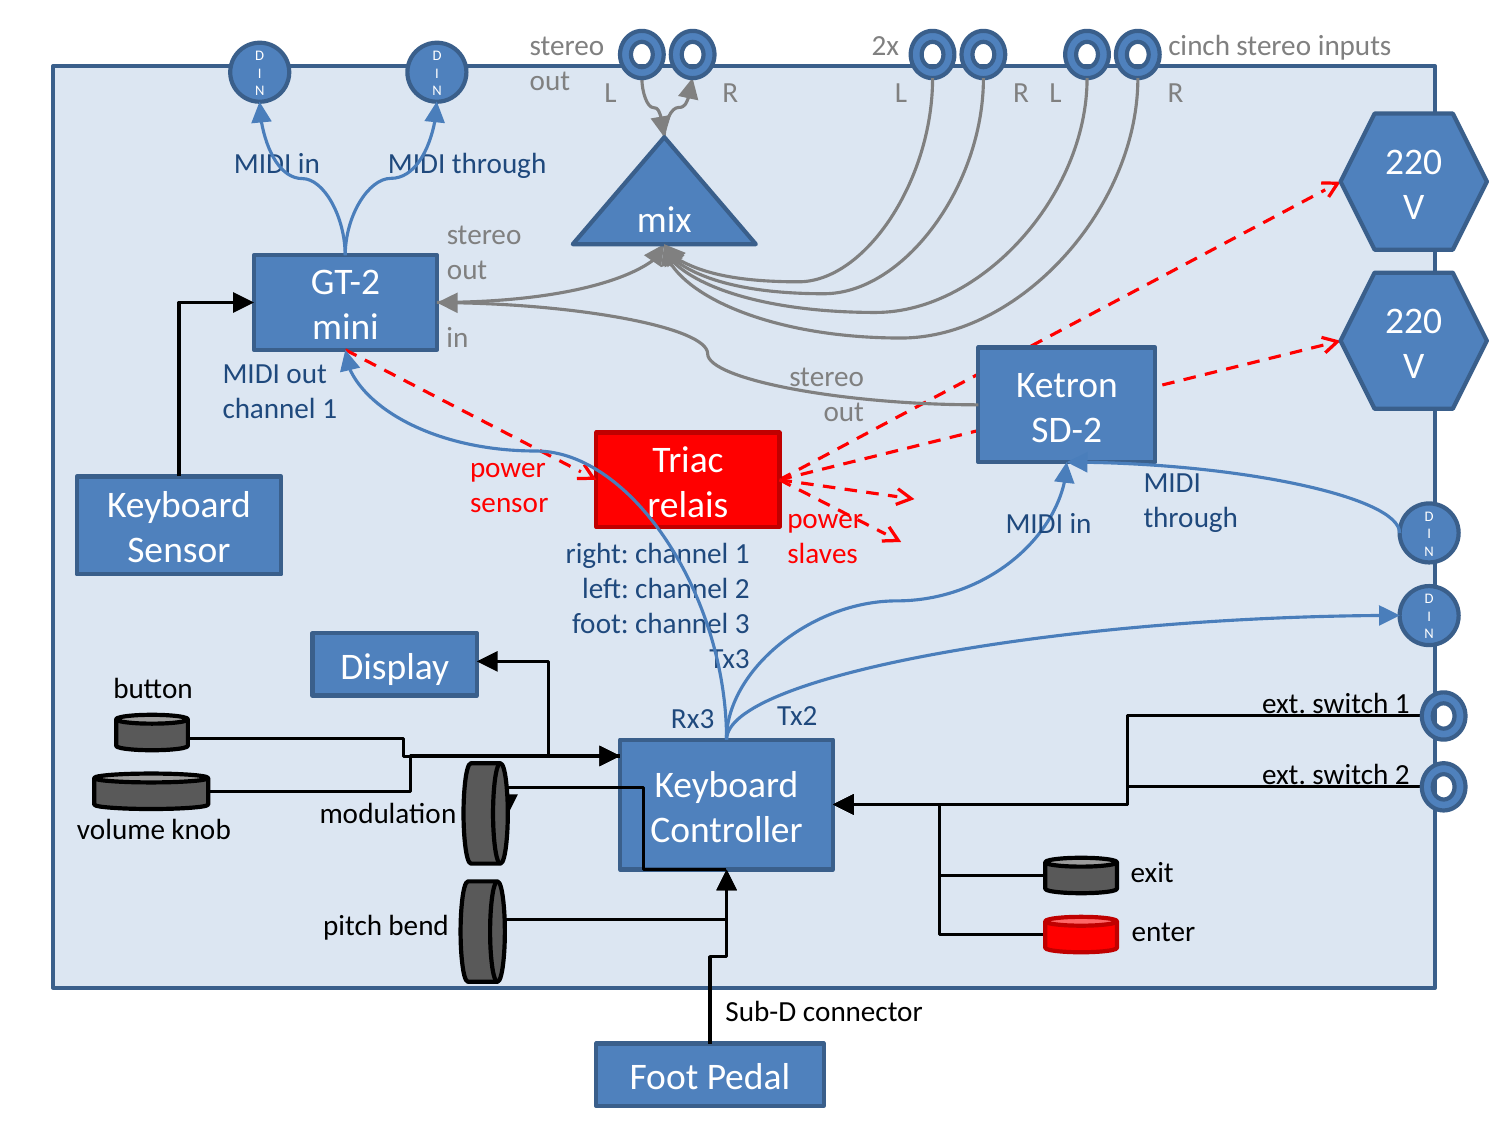

stereo
out
2x
cinch stereo inputs
L
R
L
R
L
R
DIN
DIN
220V
MIDI in
MIDI through
mix
stereo
out
GT-2
mini
220V
in
MIDI out
channel 1
Ketron
SD-2
stereo
out
Triac
relais
power
sensor
MIDI
through
Keyboard
Sensor
power
slaves
MIDI in
DIN
right: channel 1
left: channel 2
foot: channel 3
Tx3
DIN
Display
button
ext. switch 1
Tx2
Rx3
Keyboard
Controller
ext. switch 2
modulation
volume knob
exit
pitch bend
enter
Sub-D connector
Foot Pedal